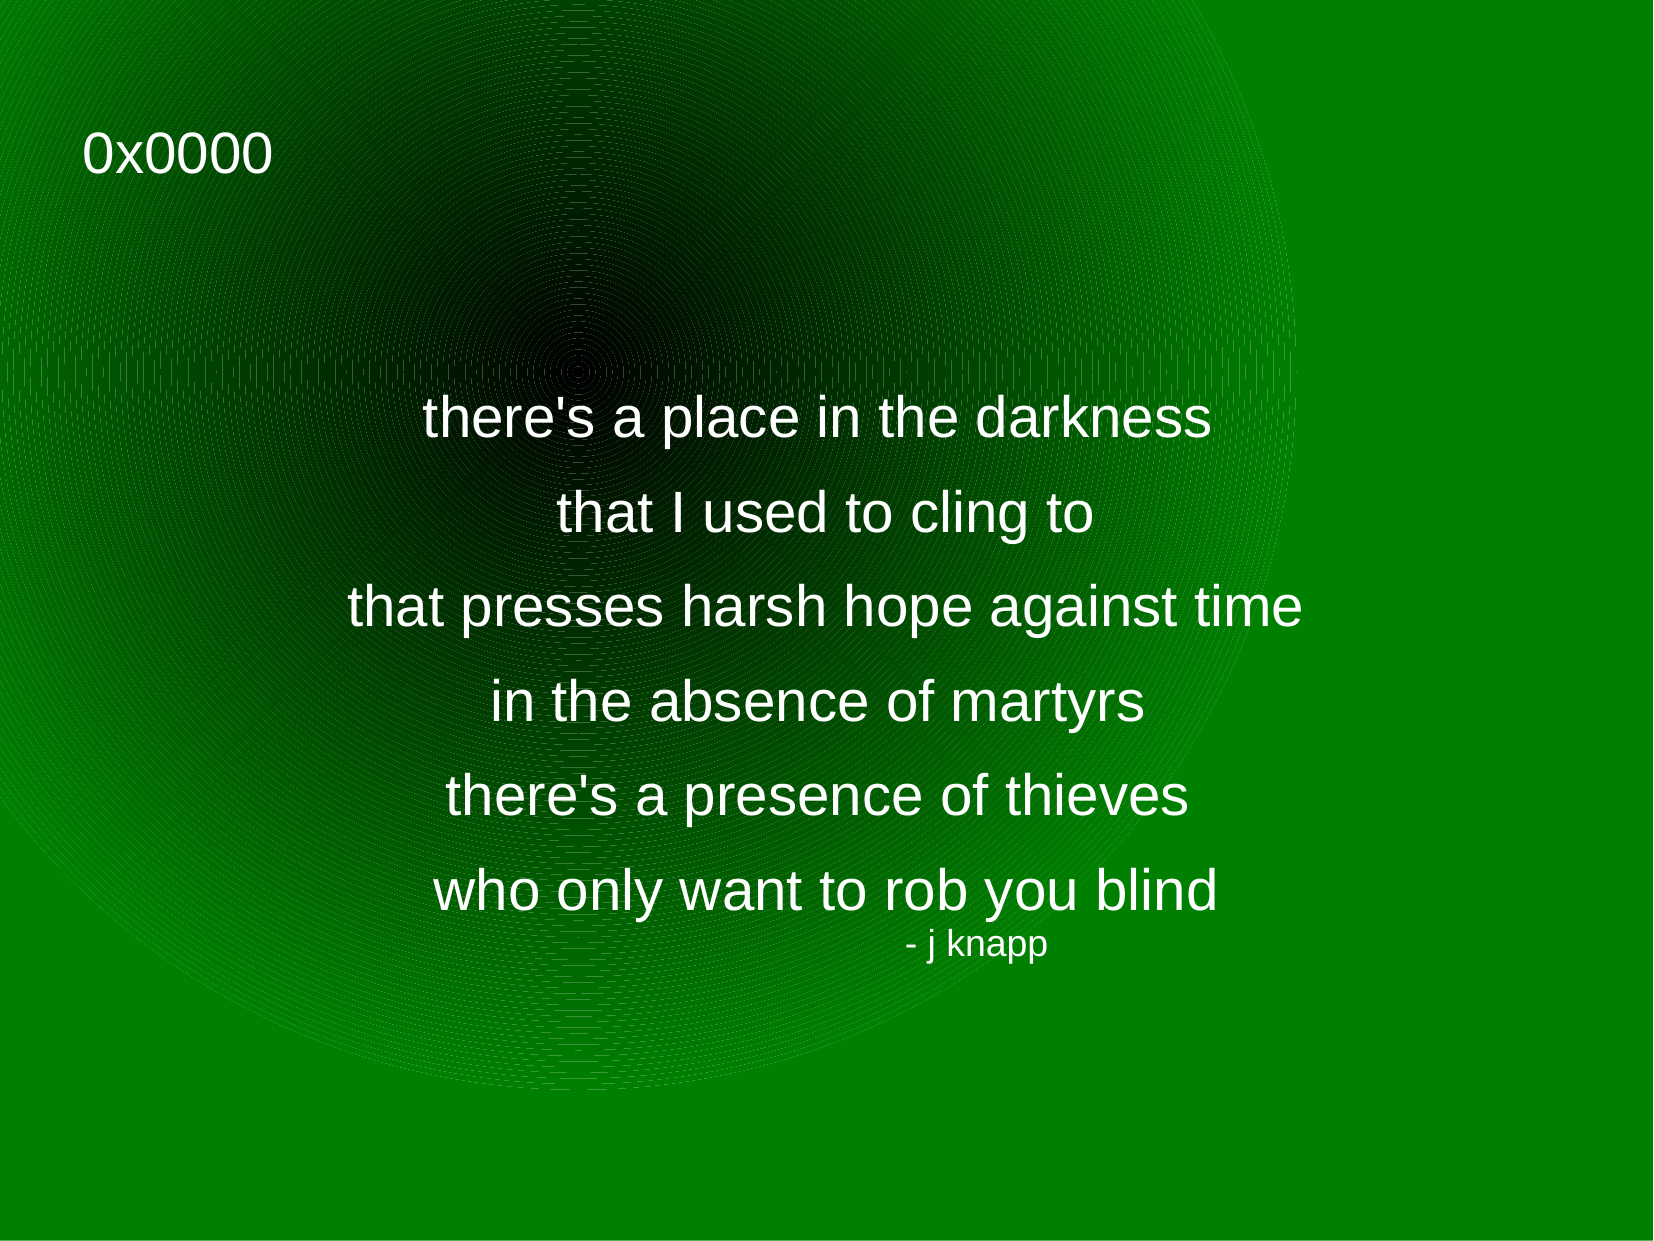

# 0x0000
there's a place in the darkness
that I used to cling to
that presses harsh hope against time
in the absence of martyrs
there's a presence of thieves
who only want to rob you blind
				- j knapp